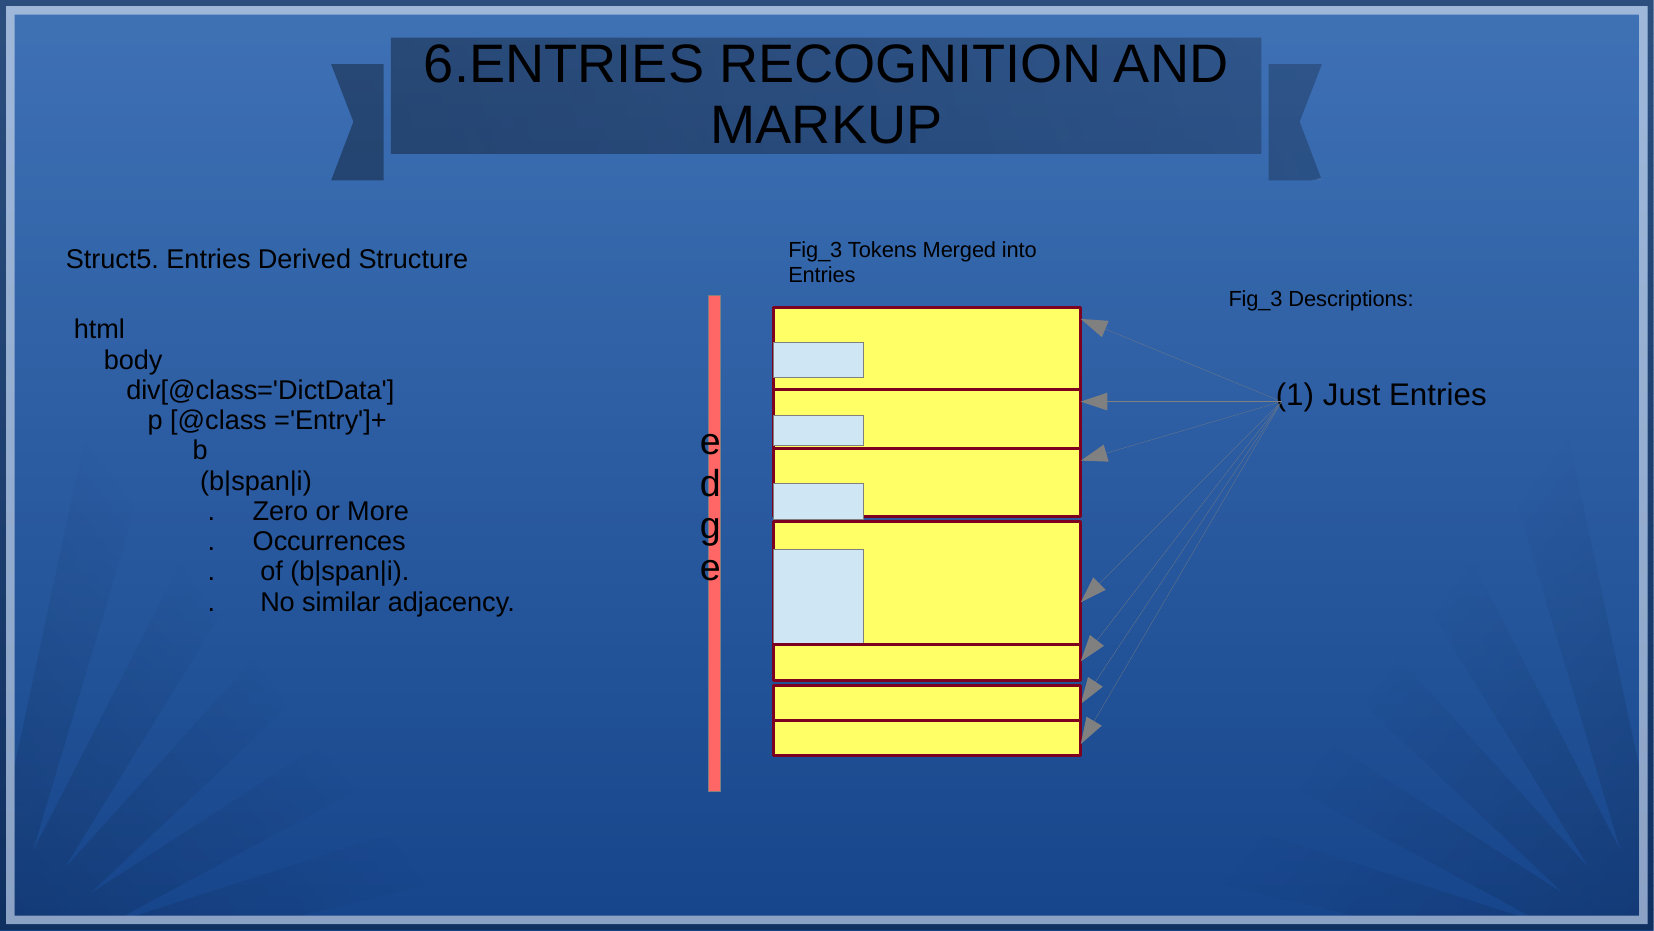

# 6.ENTRIES RECOGNITION AND MARKUP
Fig_3 Tokens Merged into Entries
Struct5. Entries Derived Structure
Fig_3 Descriptions:
html
 body
 div[@class='DictData']
	p [@class ='Entry']+
	 b
	 (b|span|i)
	 . Zero or More
	 . Occurrences
	 . of (b|span|i).
	 . No similar adjacency.
(1) Just Entries
edge